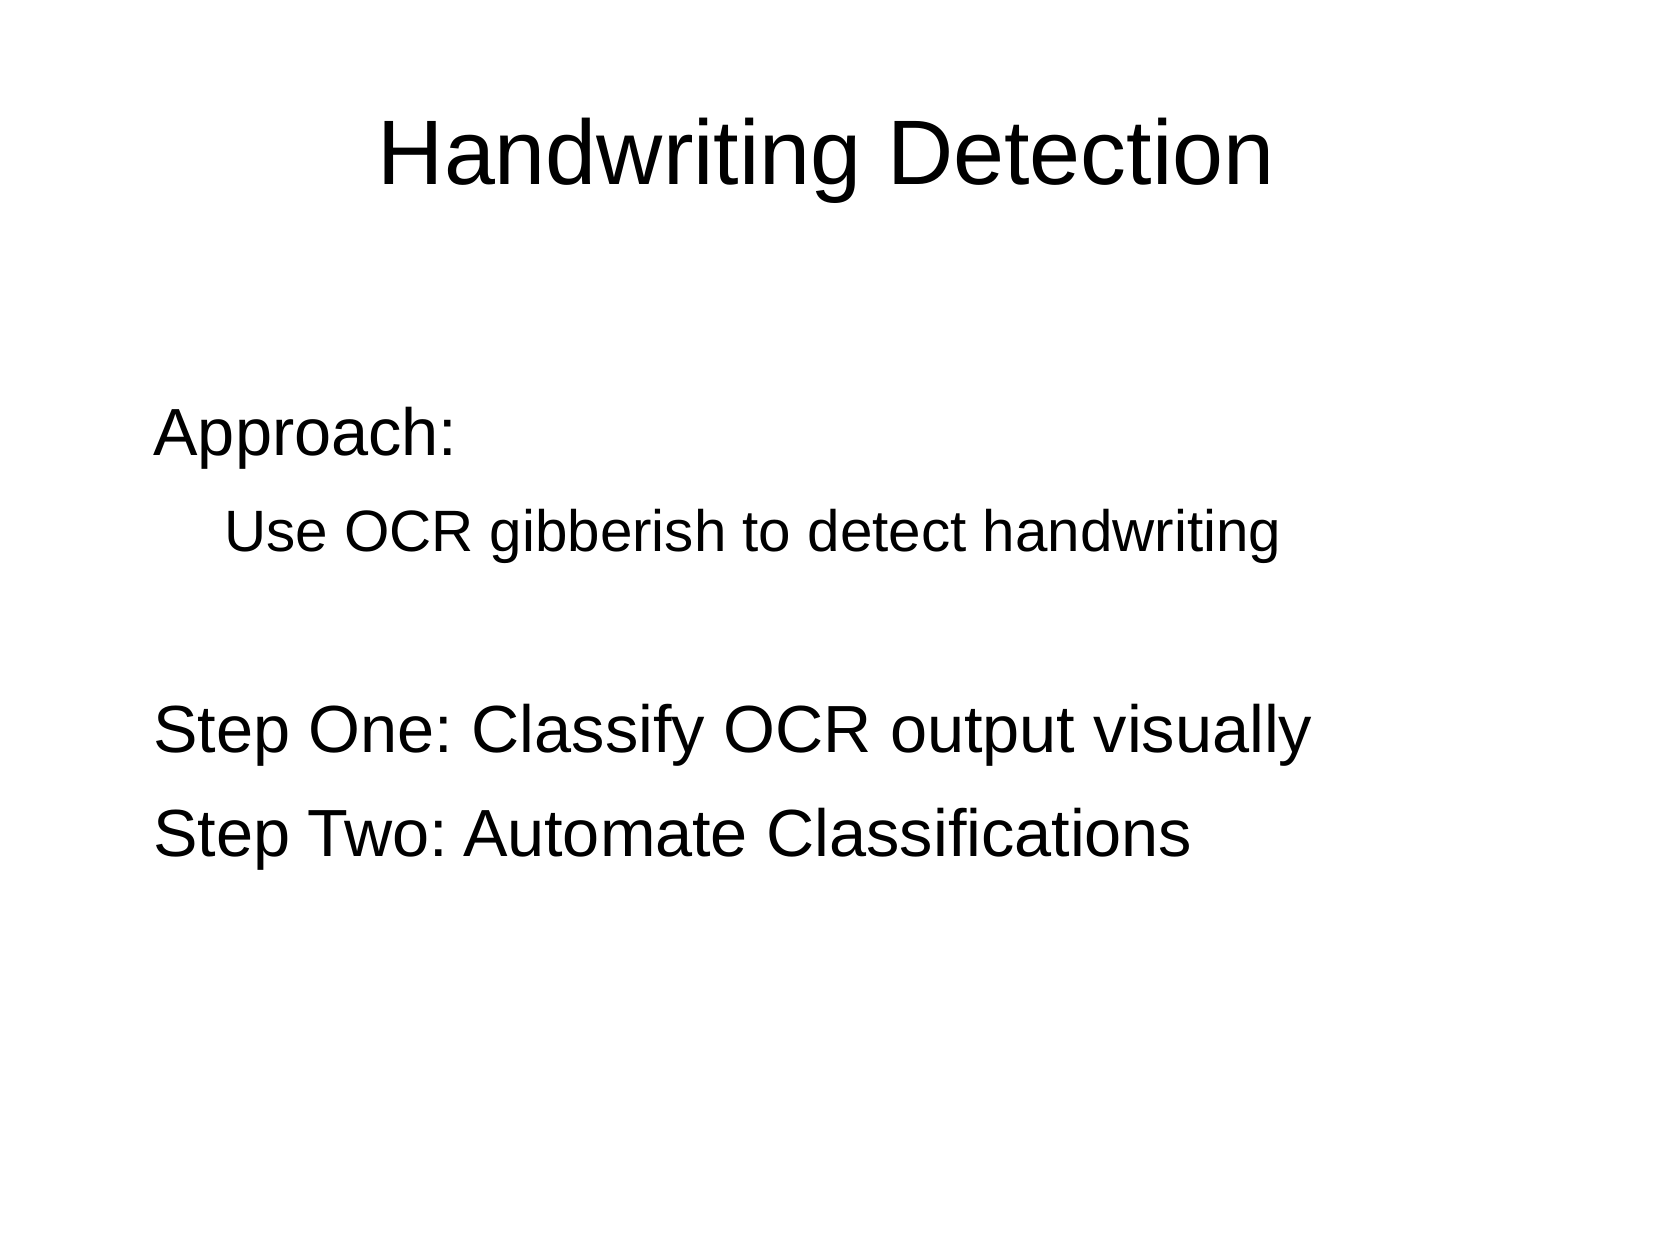

# Handwriting Detection
Approach:
Use OCR gibberish to detect handwriting
Step One: Classify OCR output visually
Step Two: Automate Classifications